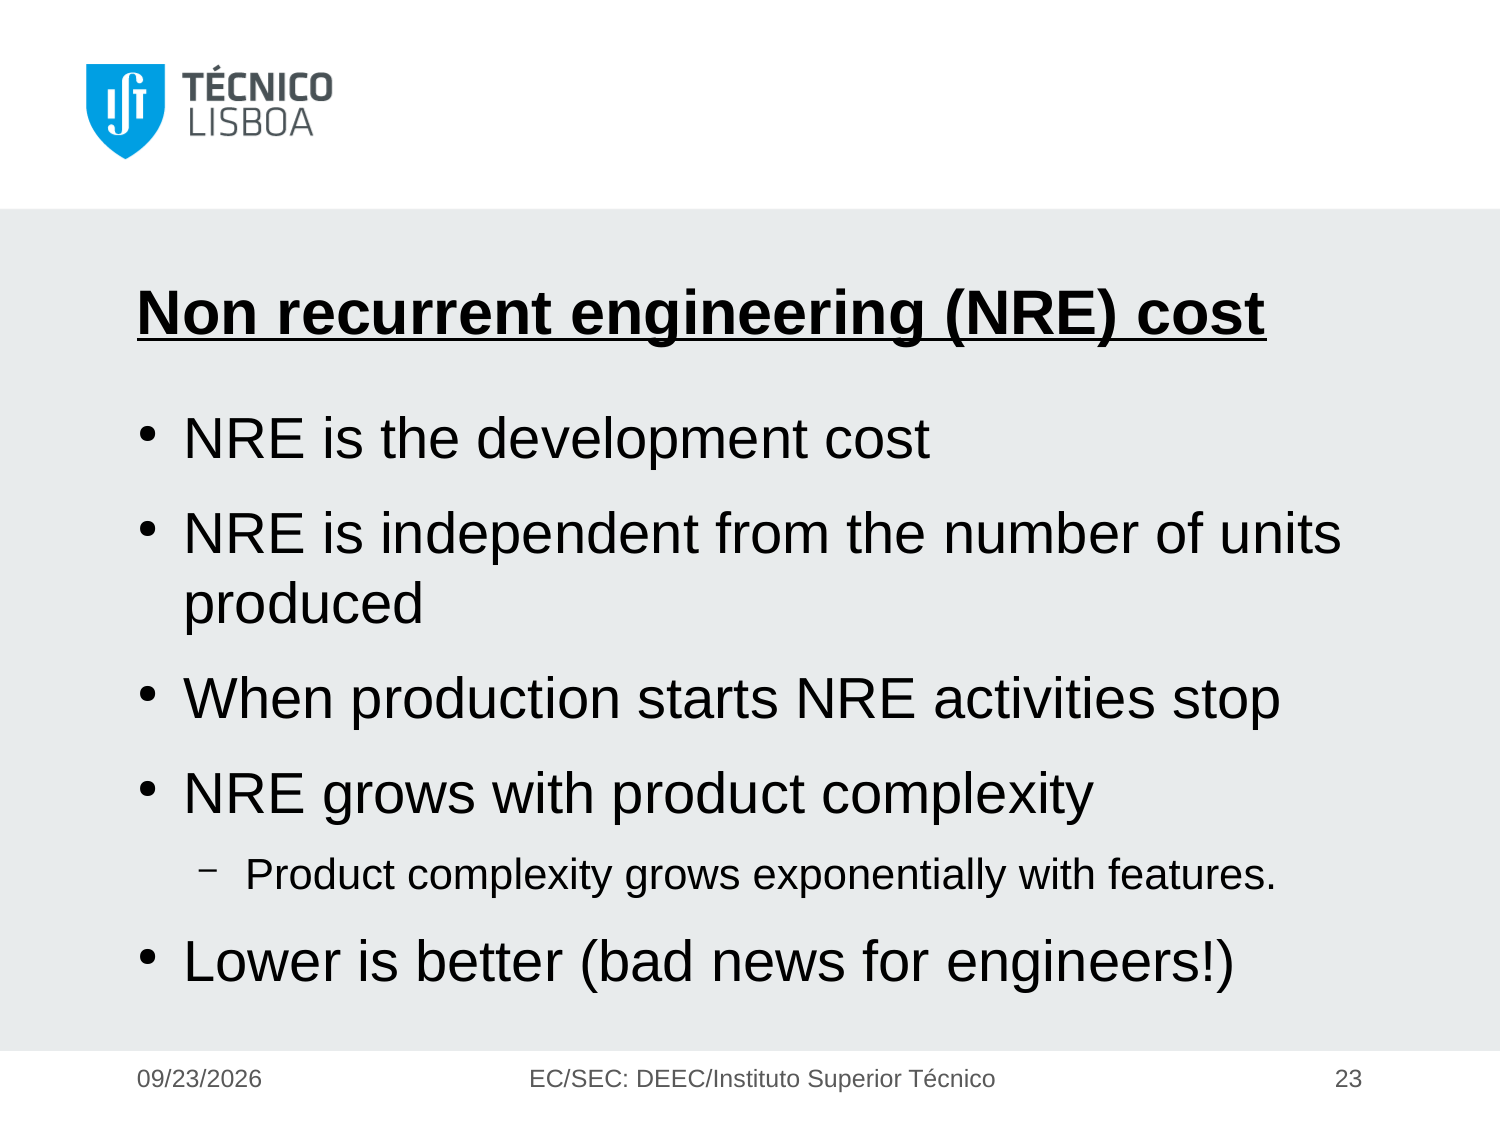

# Non recurrent engineering (NRE) cost
NRE is the development cost
NRE is independent from the number of units produced
When production starts NRE activities stop
NRE grows with product complexity
Product complexity grows exponentially with features.
Lower is better (bad news for engineers!)
EC/SEC: DEEC/Instituto Superior Técnico